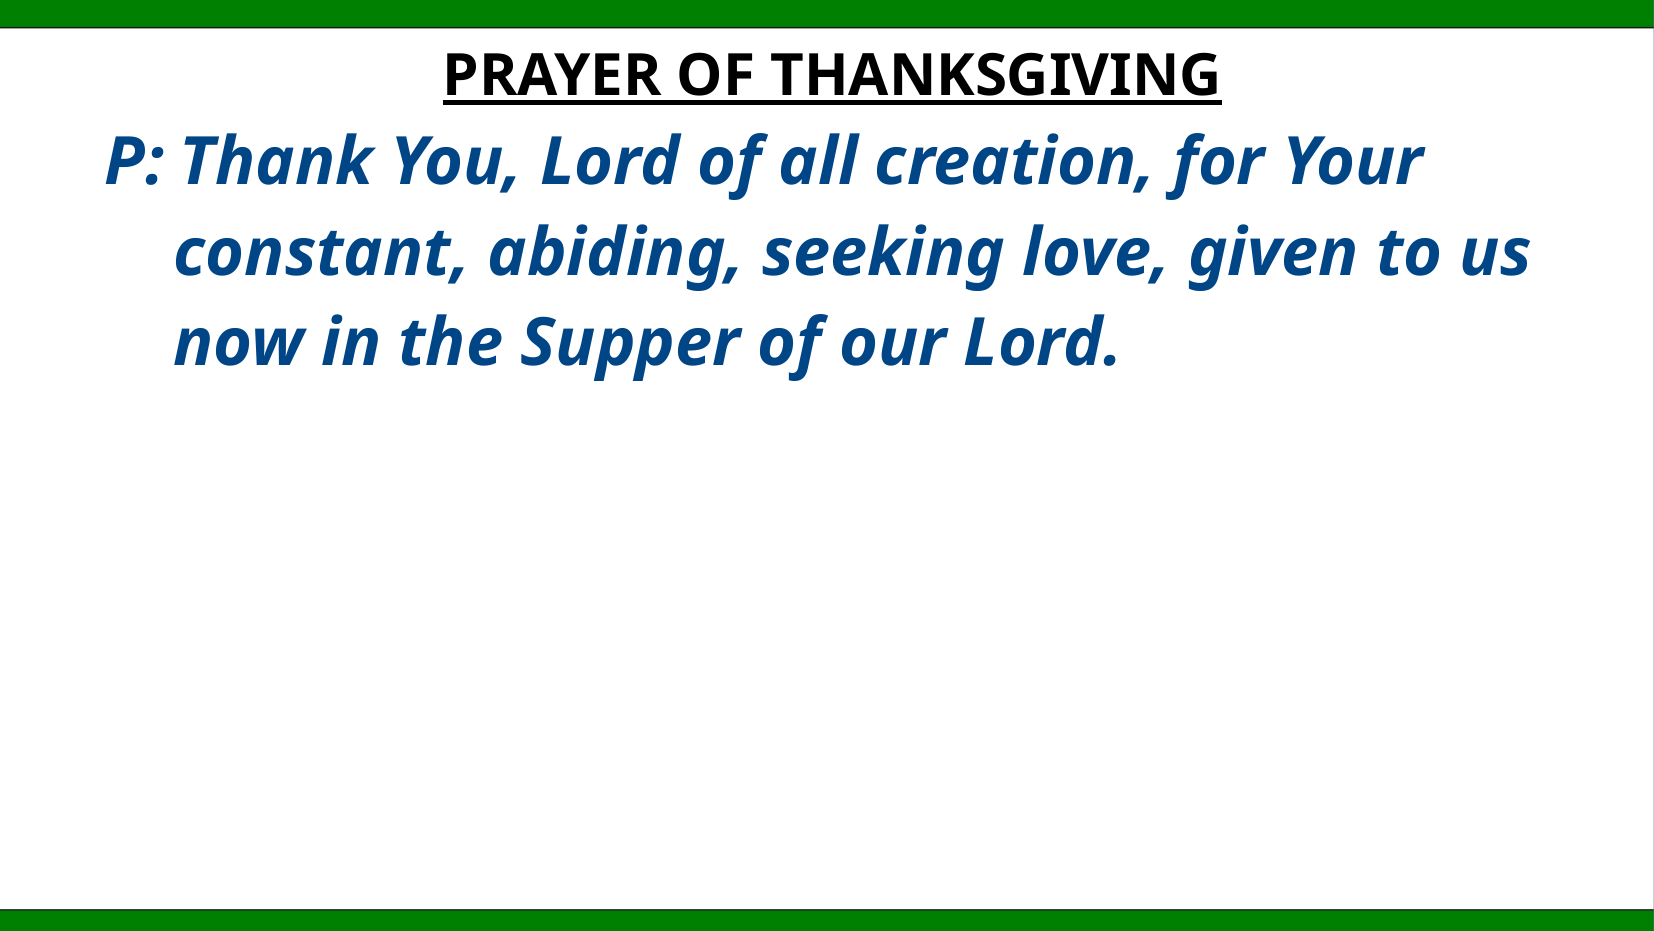

PRAYER OF THANKSGIVING
P:	Thank You, Lord of all creation, for Your
 constant, abiding, seeking love, given to us
 now in the Supper of our Lord.